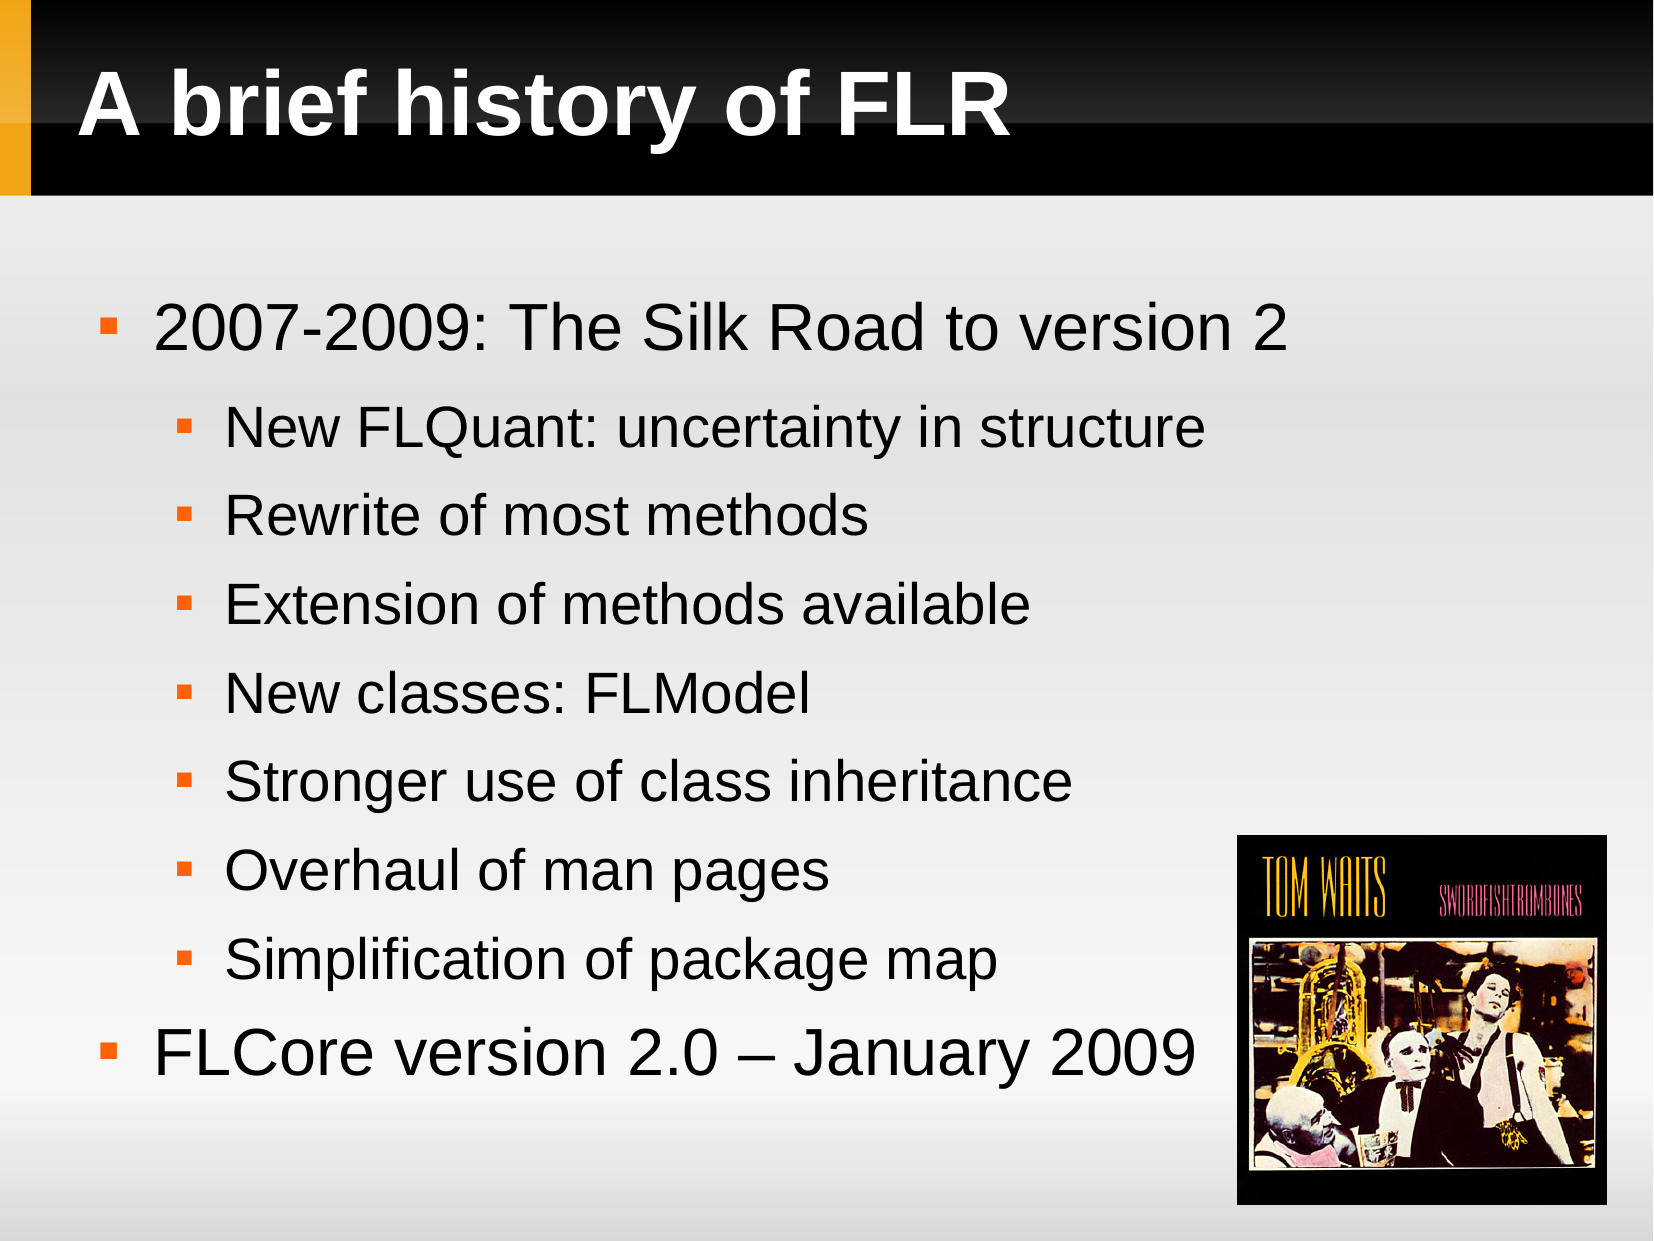

# A brief history of FLR
2007-2009: The Silk Road to version 2
New FLQuant: uncertainty in structure
Rewrite of most methods
Extension of methods available
New classes: FLModel
Stronger use of class inheritance
Overhaul of man pages
Simplification of package map
FLCore version 2.0 – January 2009